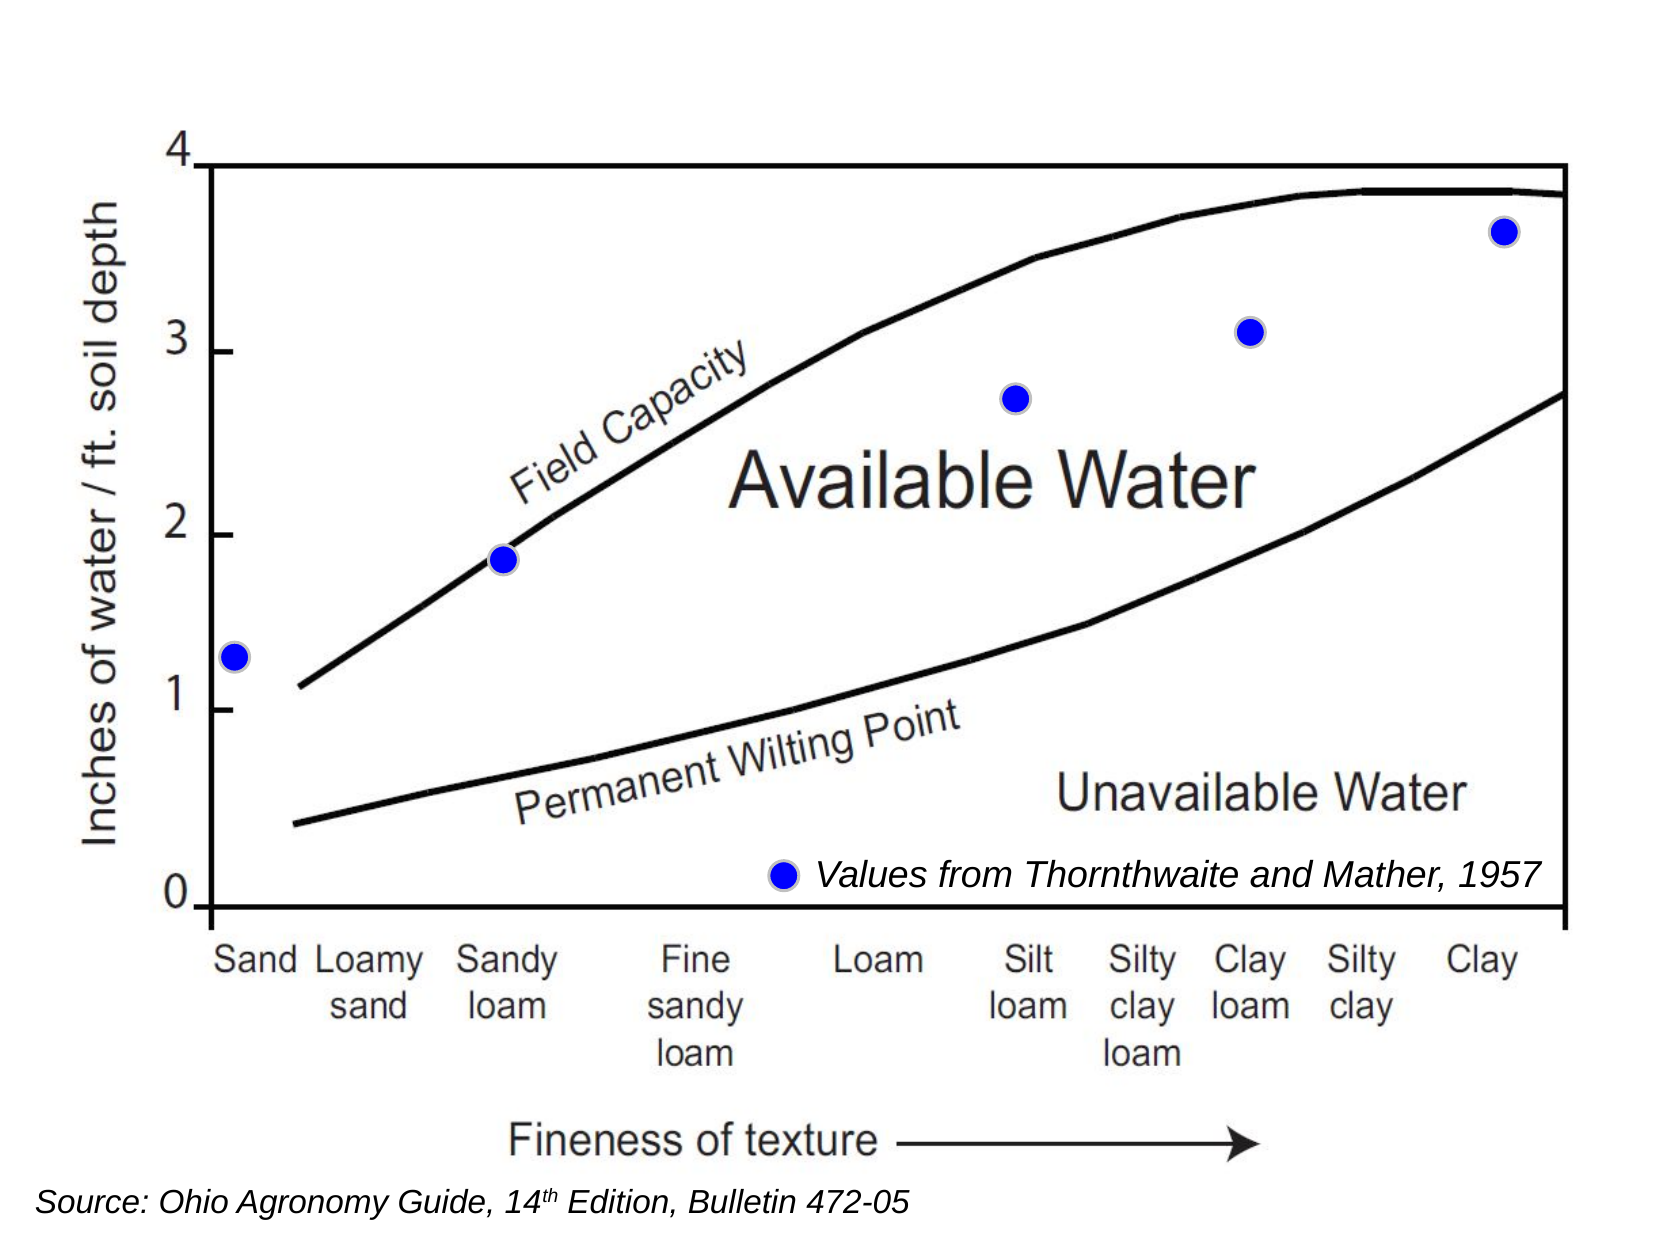

Values from Thornthwaite and Mather, 1957
Source: Ohio Agronomy Guide, 14th Edition, Bulletin 472-05